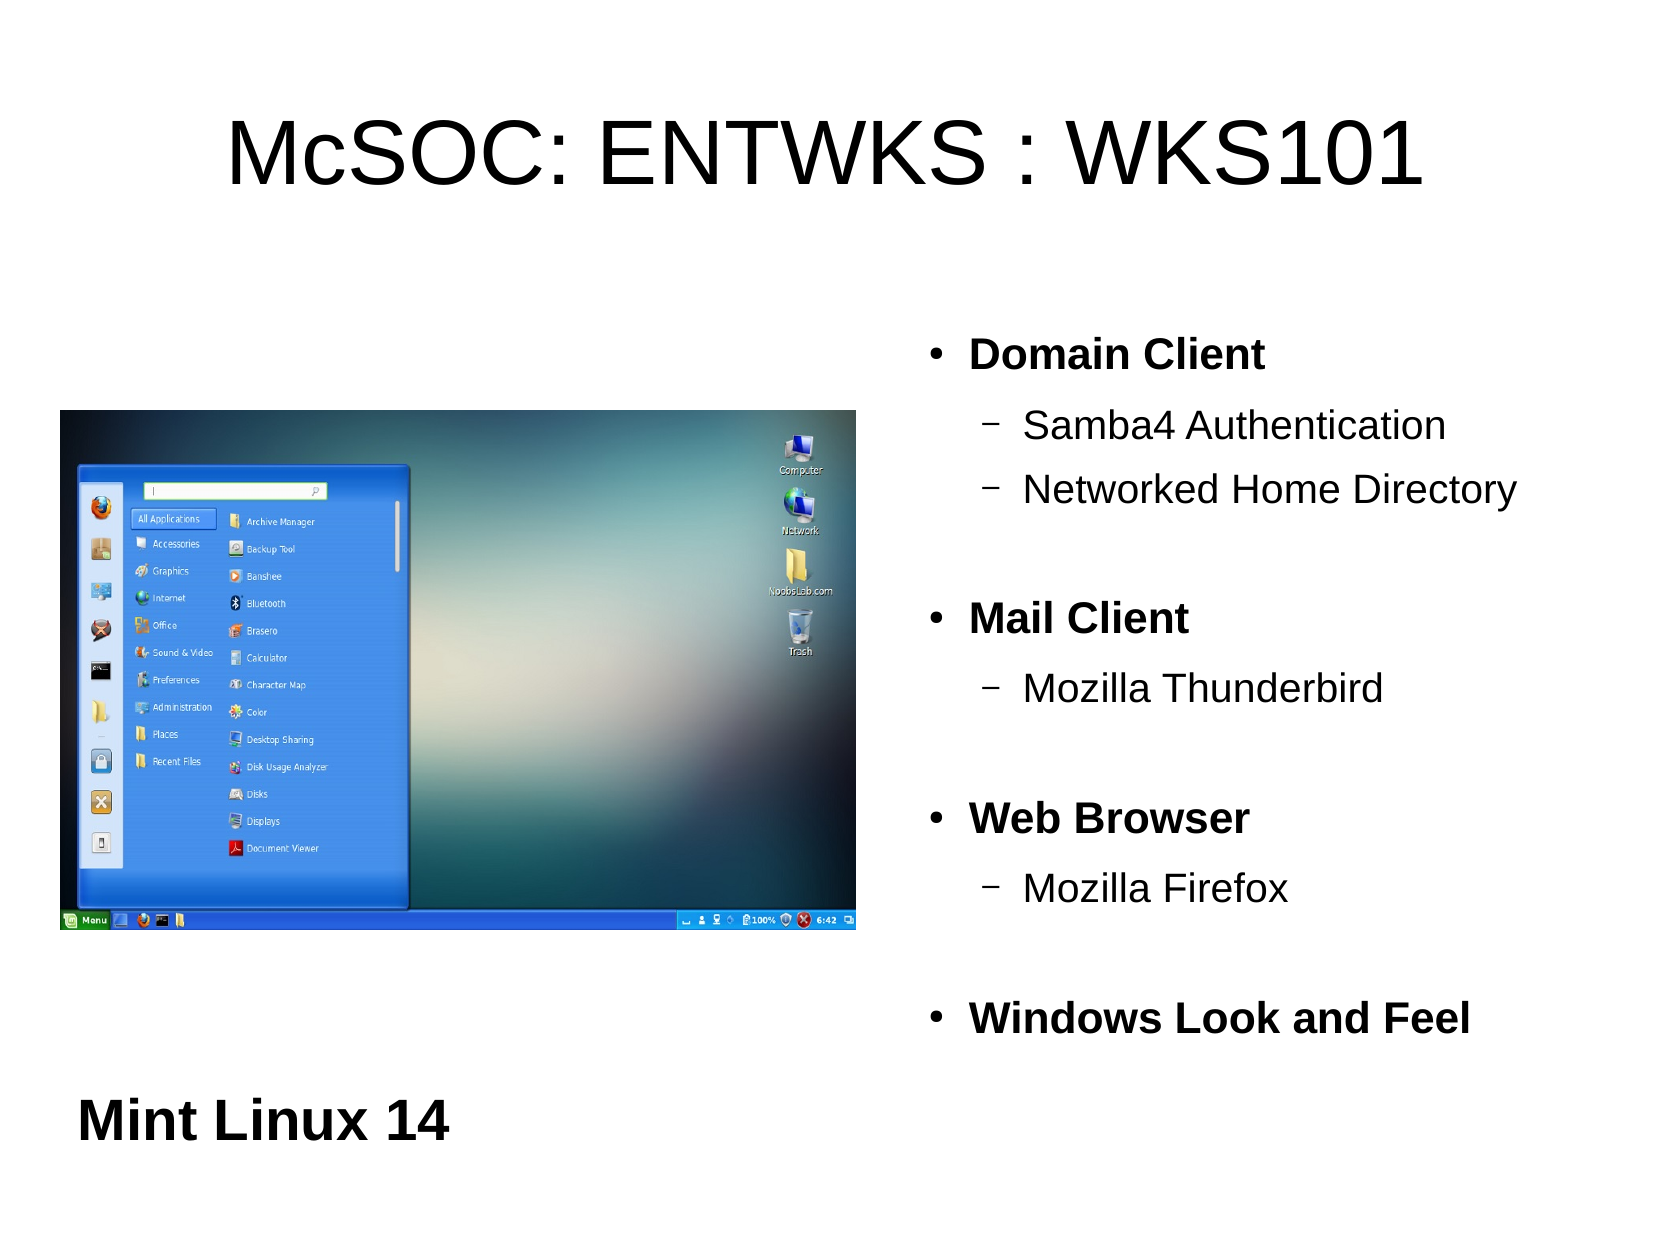

# McSOC: ENTWKS : WKS101
Domain Client
Samba4 Authentication
Networked Home Directory
Mail Client
Mozilla Thunderbird
Web Browser
Mozilla Firefox
Windows Look and Feel
Mint Linux 14